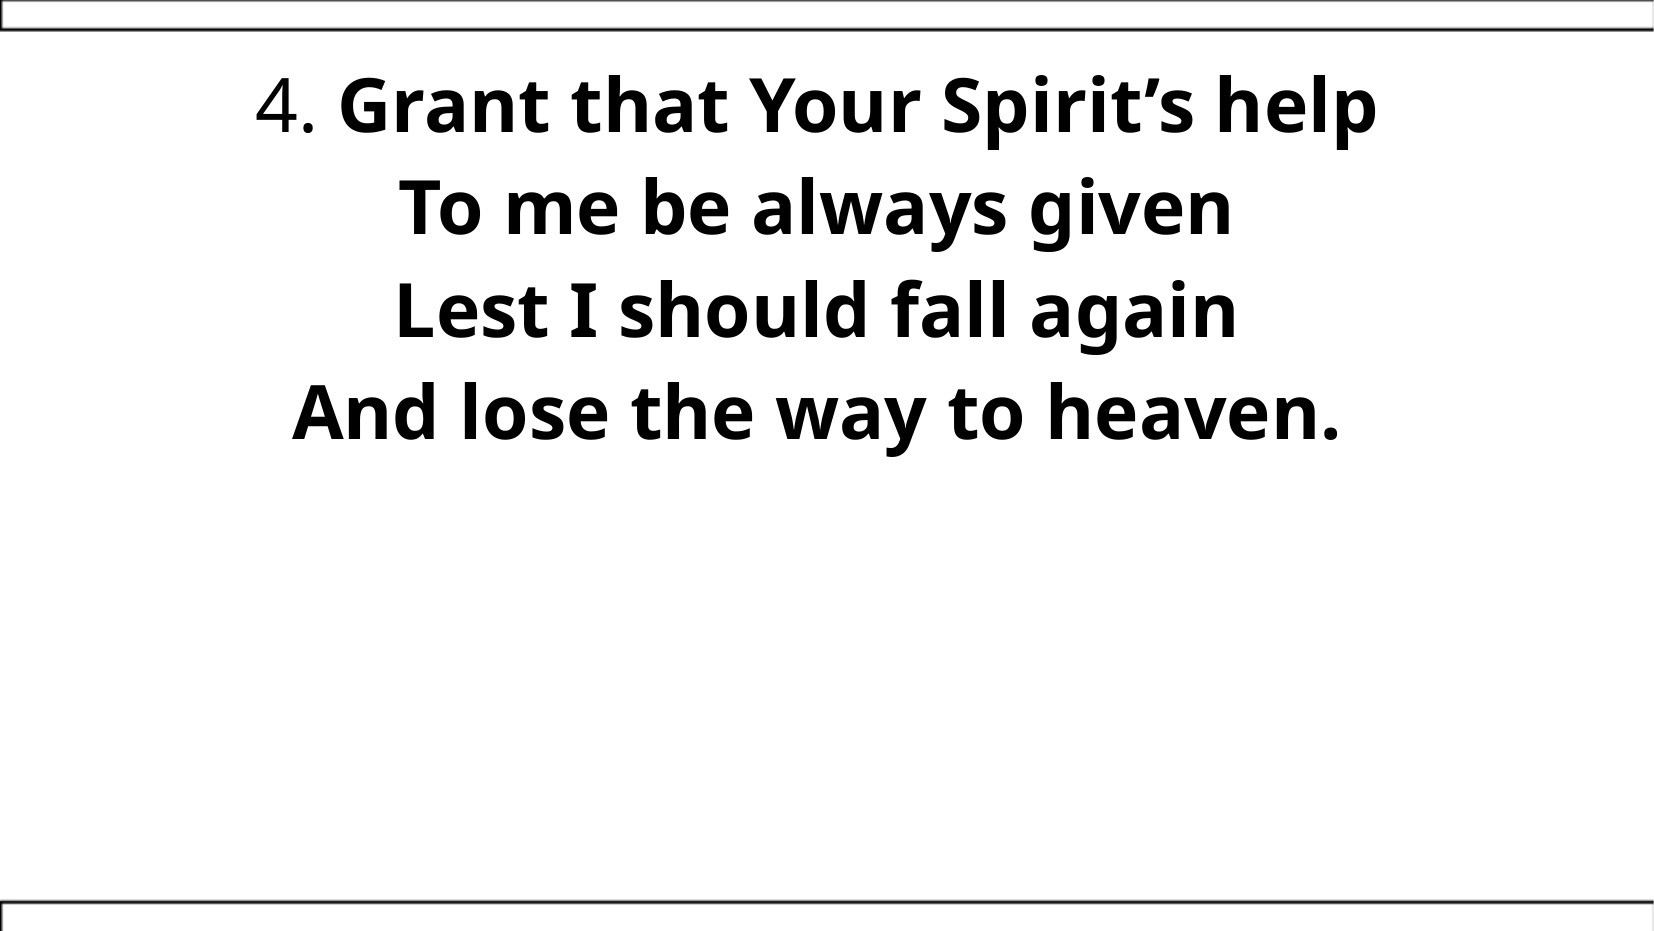

4. Grant that Your Spirit’s help
To me be always given
Lest I should fall again
And lose the way to heaven.